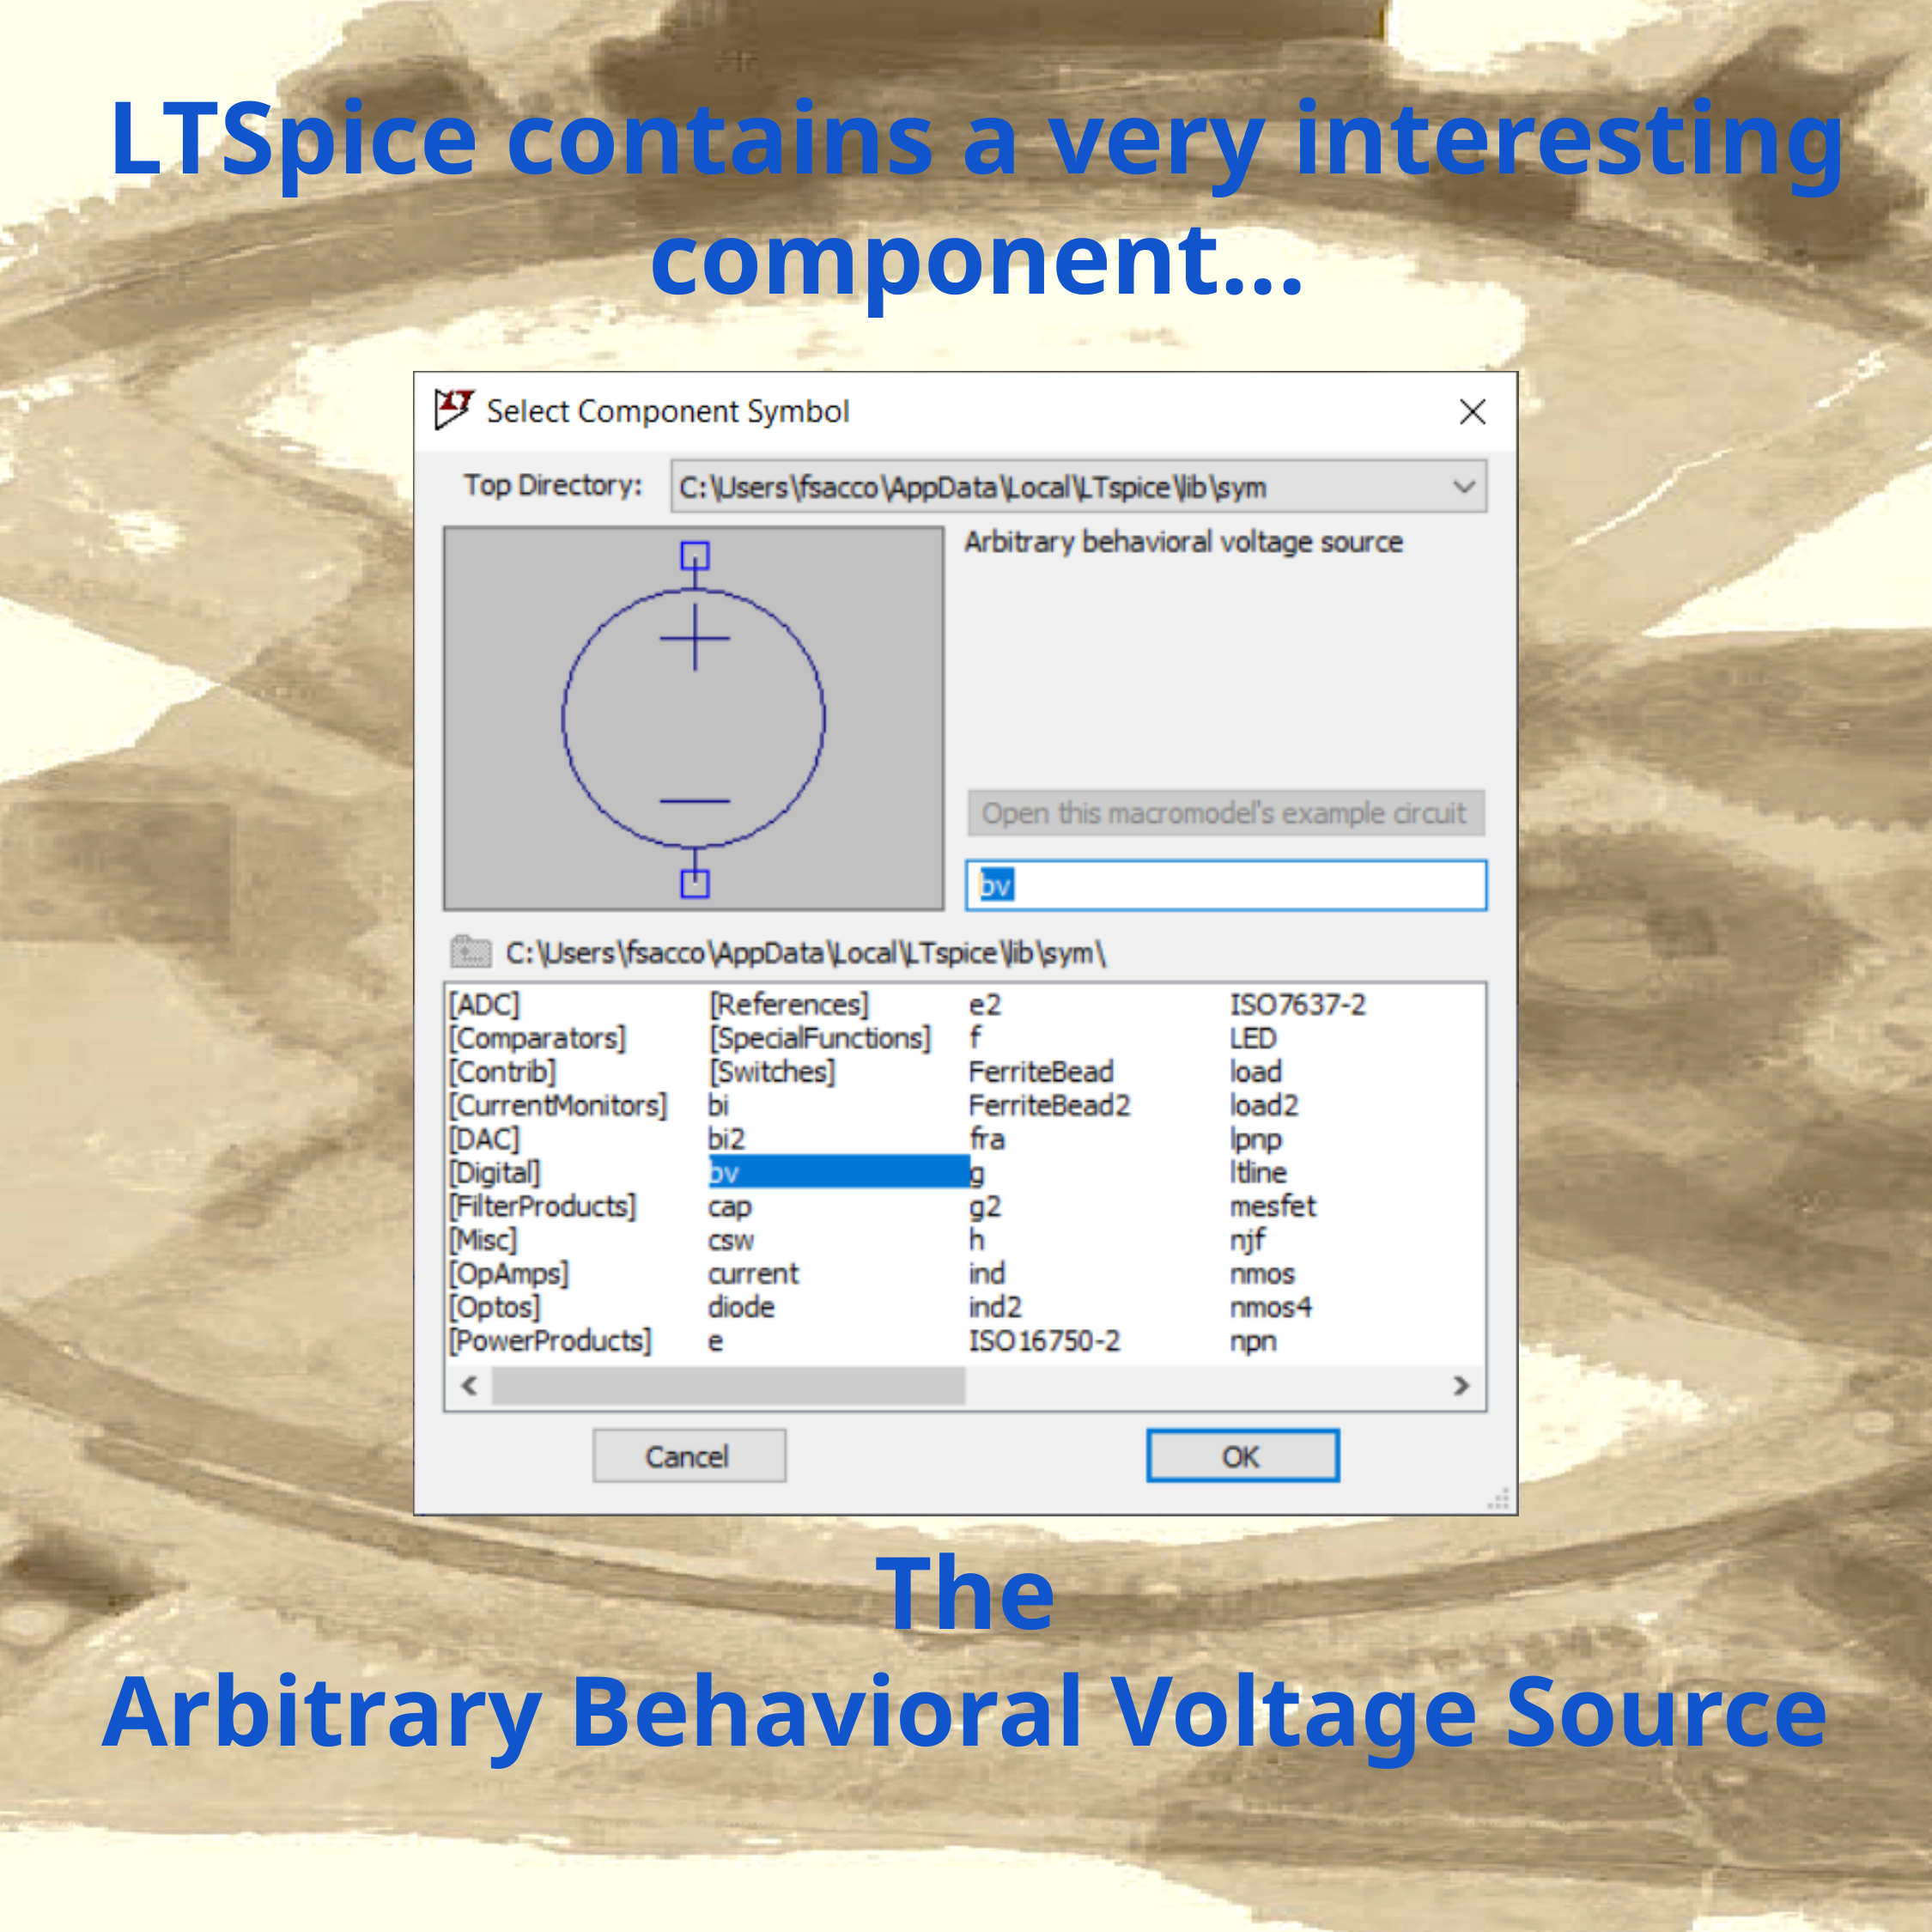

LTSpice contains a very interesting component...
The
Arbitrary Behavioral Voltage Source